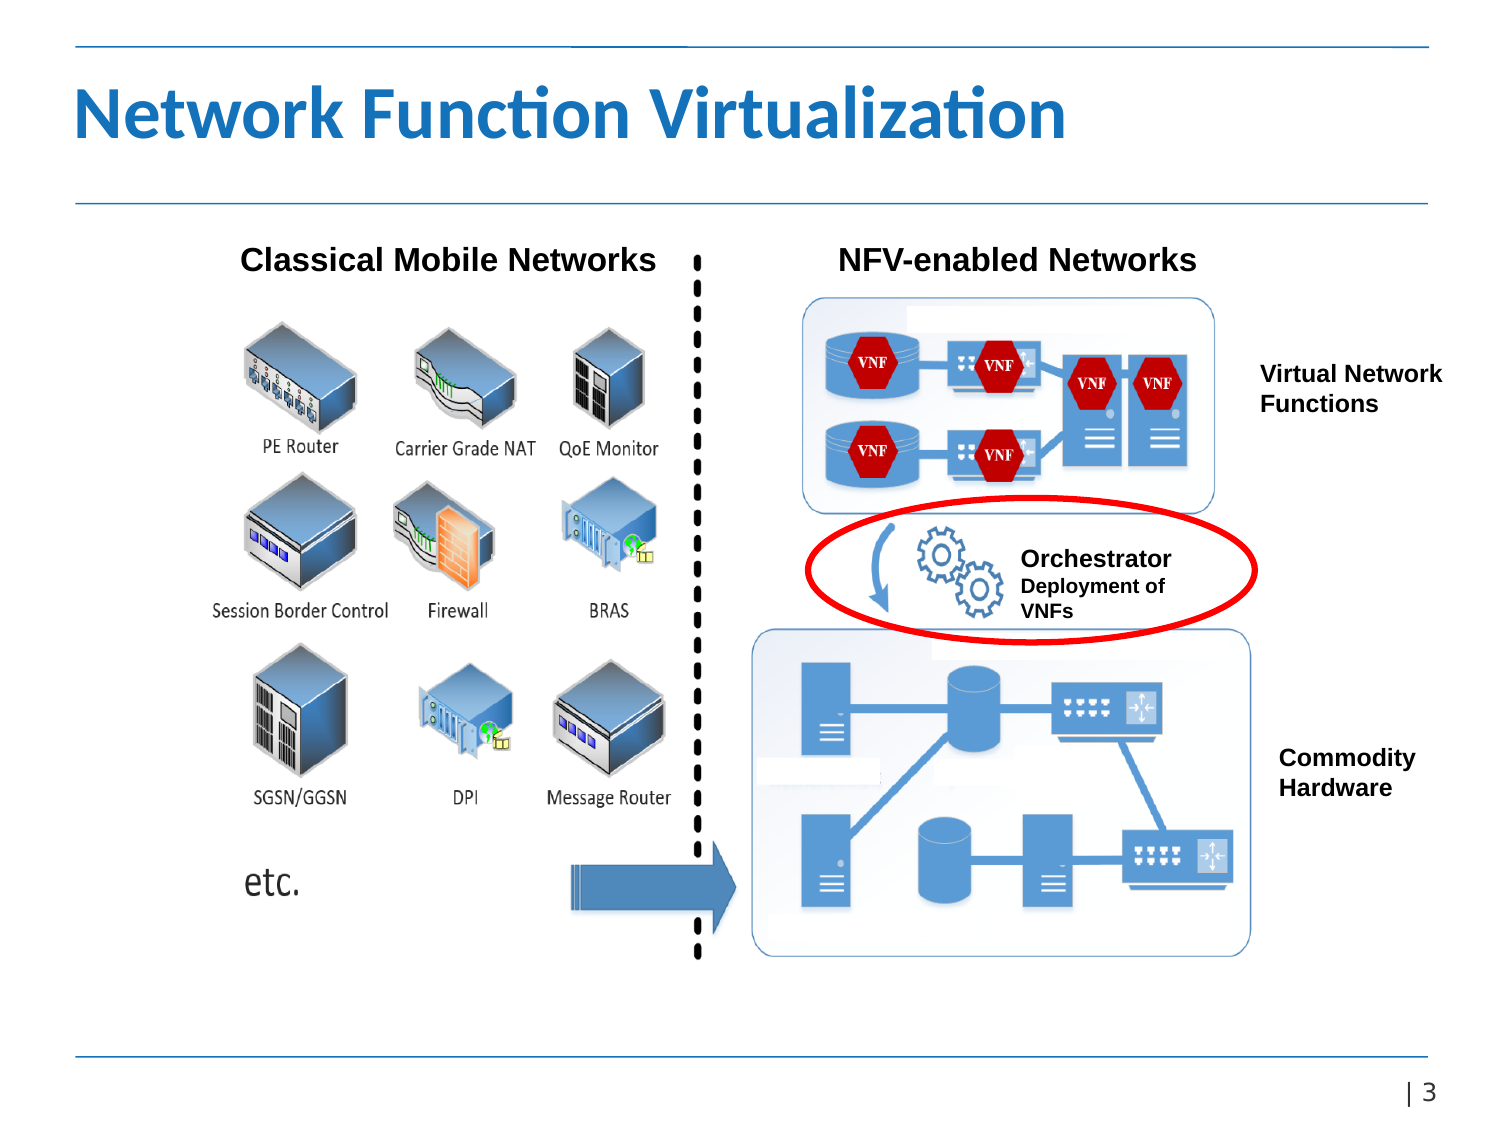

Network Function Virtualization
NFV-enabled Networks
 Classical Mobile Networks
Virtual Network Functions
Orchestrator
Deployment of VNFs
Commodity
Hardware